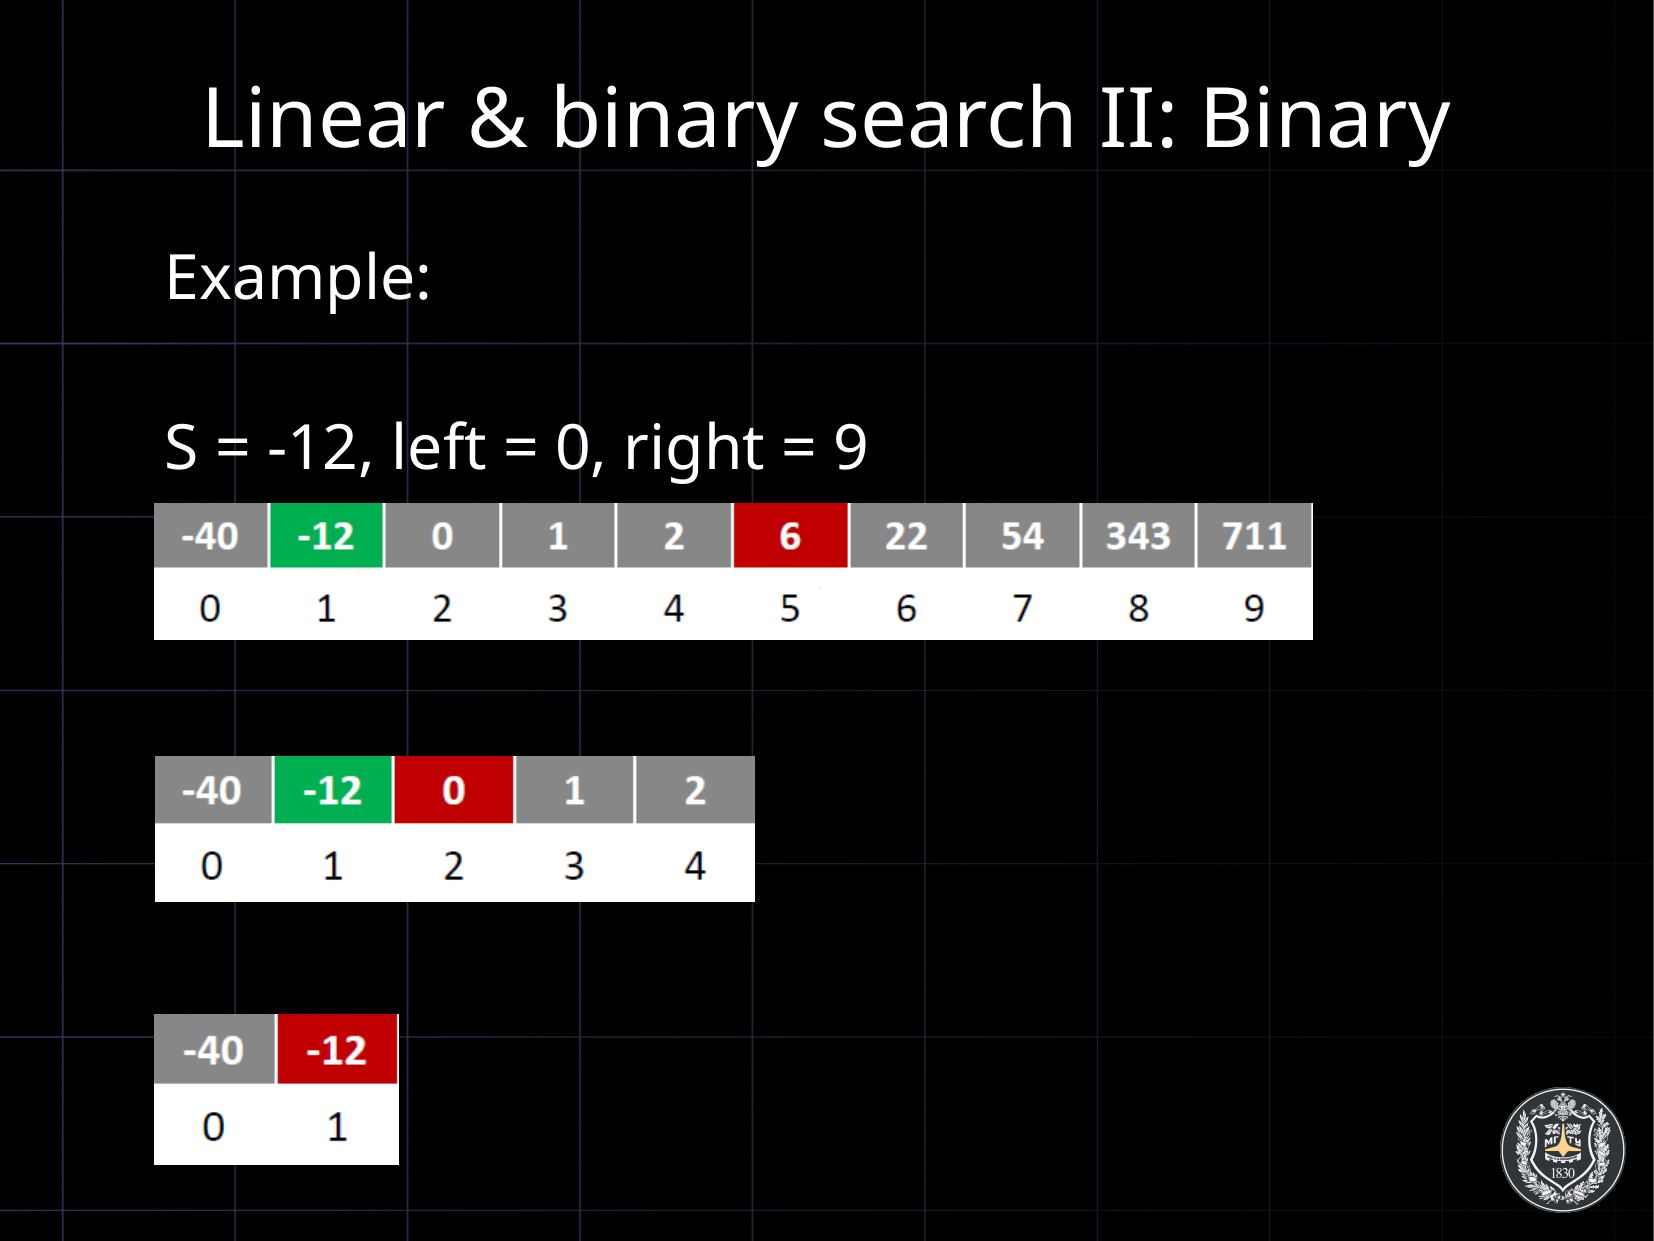

# Linear & binary search II: Binary
Example:
S = -12, left = 0, right = 9